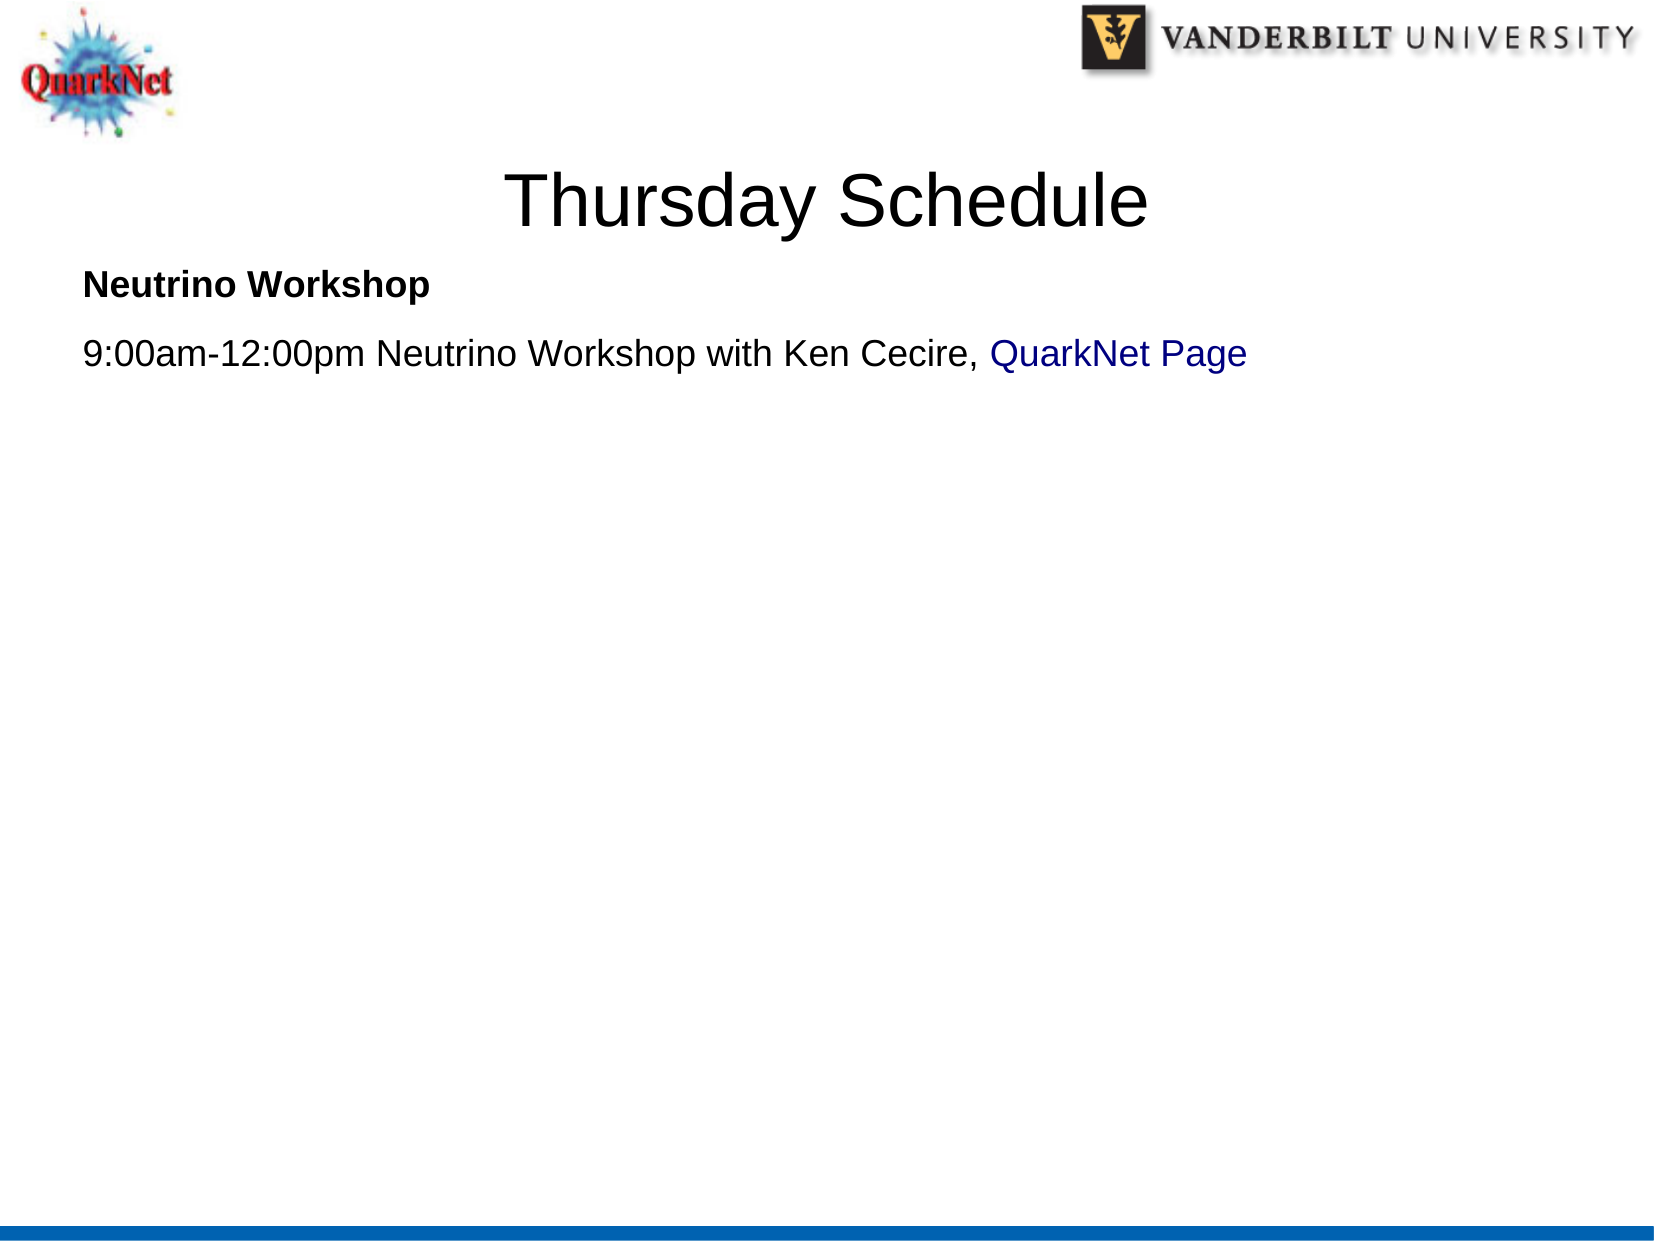

# Thursday Schedule
Neutrino Workshop
9:00am-12:00pm Neutrino Workshop with Ken Cecire, QuarkNet Page